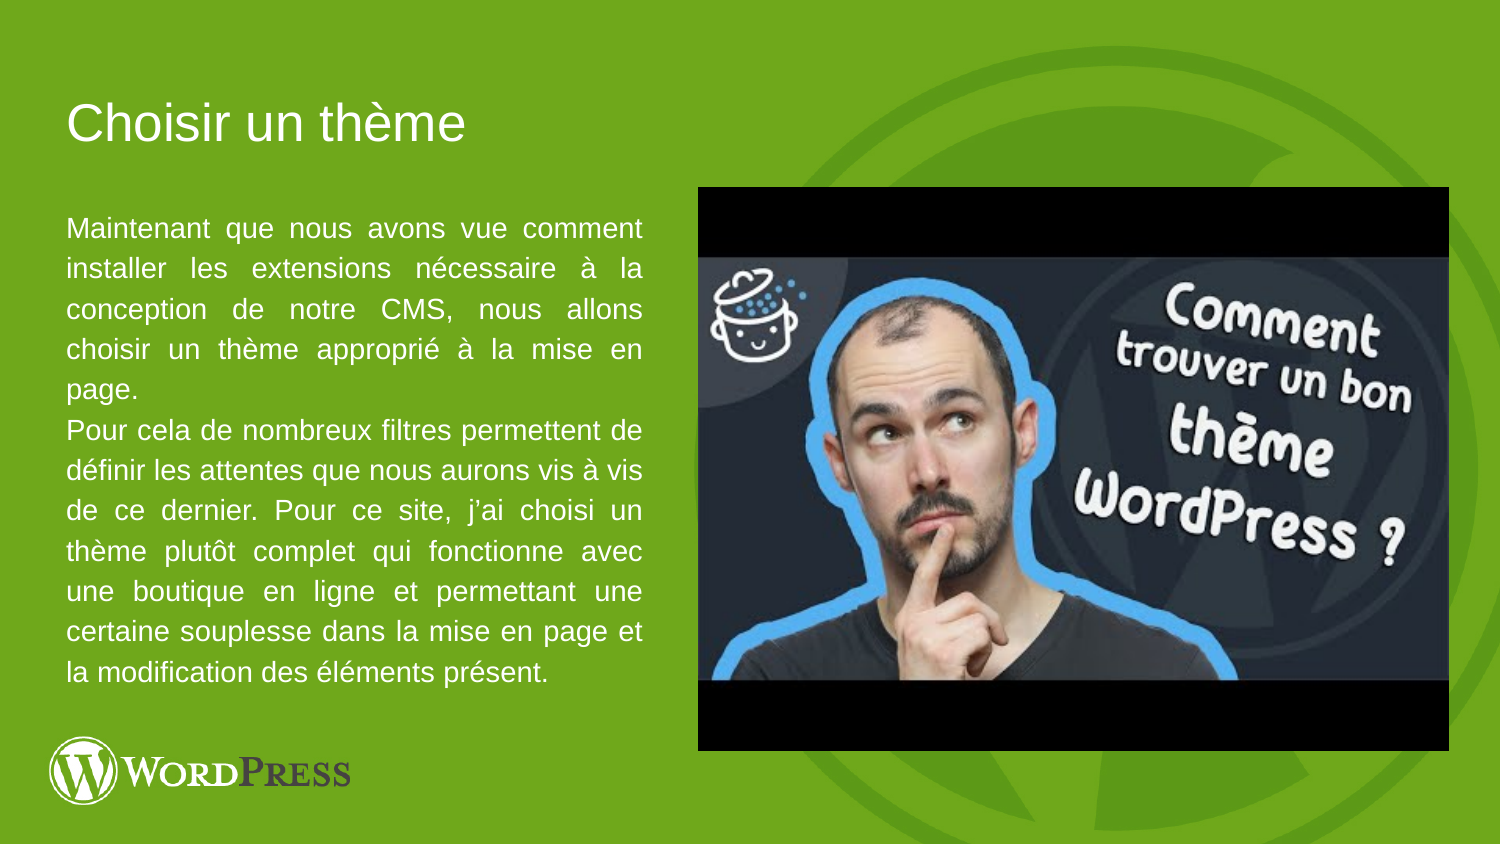

# Choisir un thème
Maintenant que nous avons vue comment installer les extensions nécessaire à la conception de notre CMS, nous allons choisir un thème approprié à la mise en page.
Pour cela de nombreux filtres permettent de définir les attentes que nous aurons vis à vis de ce dernier. Pour ce site, j’ai choisi un thème plutôt complet qui fonctionne avec une boutique en ligne et permettant une certaine souplesse dans la mise en page et la modification des éléments présent.